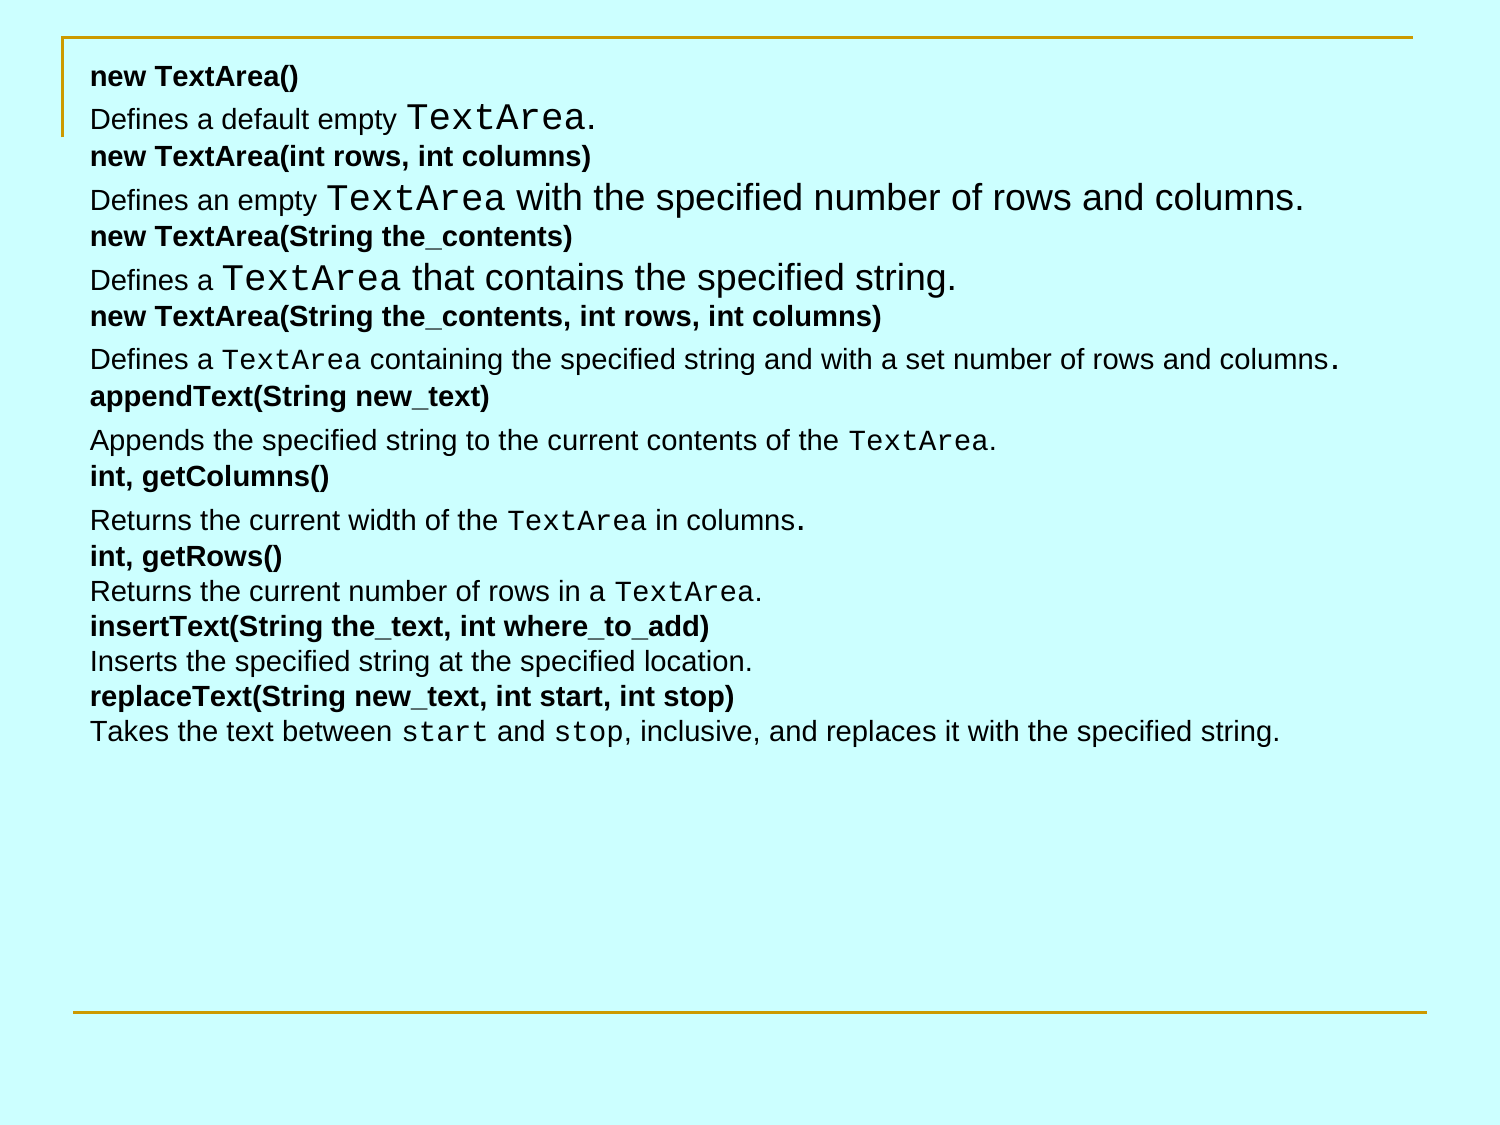

new TextArea()
Defines a default empty TextArea.
new TextArea(int rows, int columns)
Defines an empty TextArea with the specified number of rows and columns.
new TextArea(String the_contents)
Defines a TextArea that contains the specified string.
new TextArea(String the_contents, int rows, int columns)
Defines a TextArea containing the specified string and with a set number of rows and columns.
appendText(String new_text)
Appends the specified string to the current contents of the TextArea.
int, getColumns()
Returns the current width of the TextArea in columns.
int, getRows()
Returns the current number of rows in a TextArea.
insertText(String the_text, int where_to_add)
Inserts the specified string at the specified location.
replaceText(String new_text, int start, int stop)
Takes the text between start and stop, inclusive, and replaces it with the specified string.